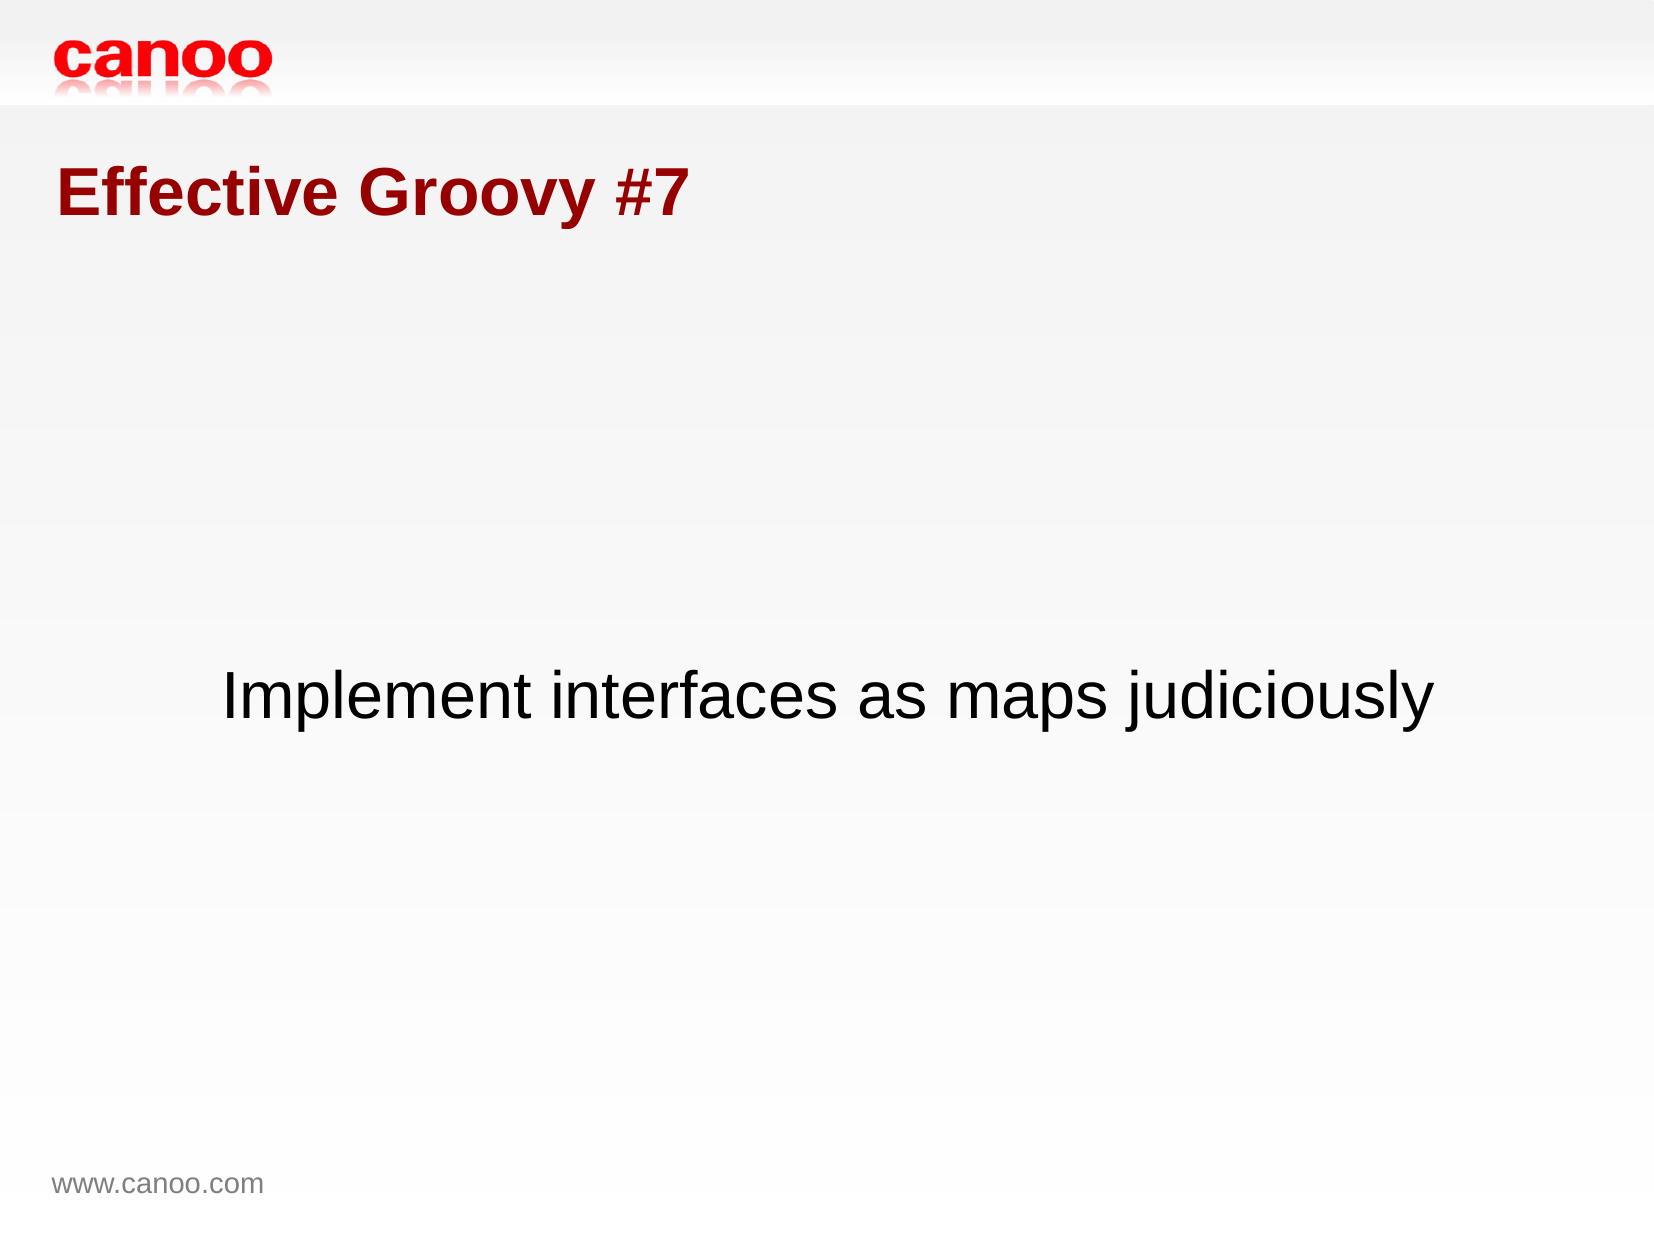

# Effective Groovy #7
Implement interfaces as maps judiciously